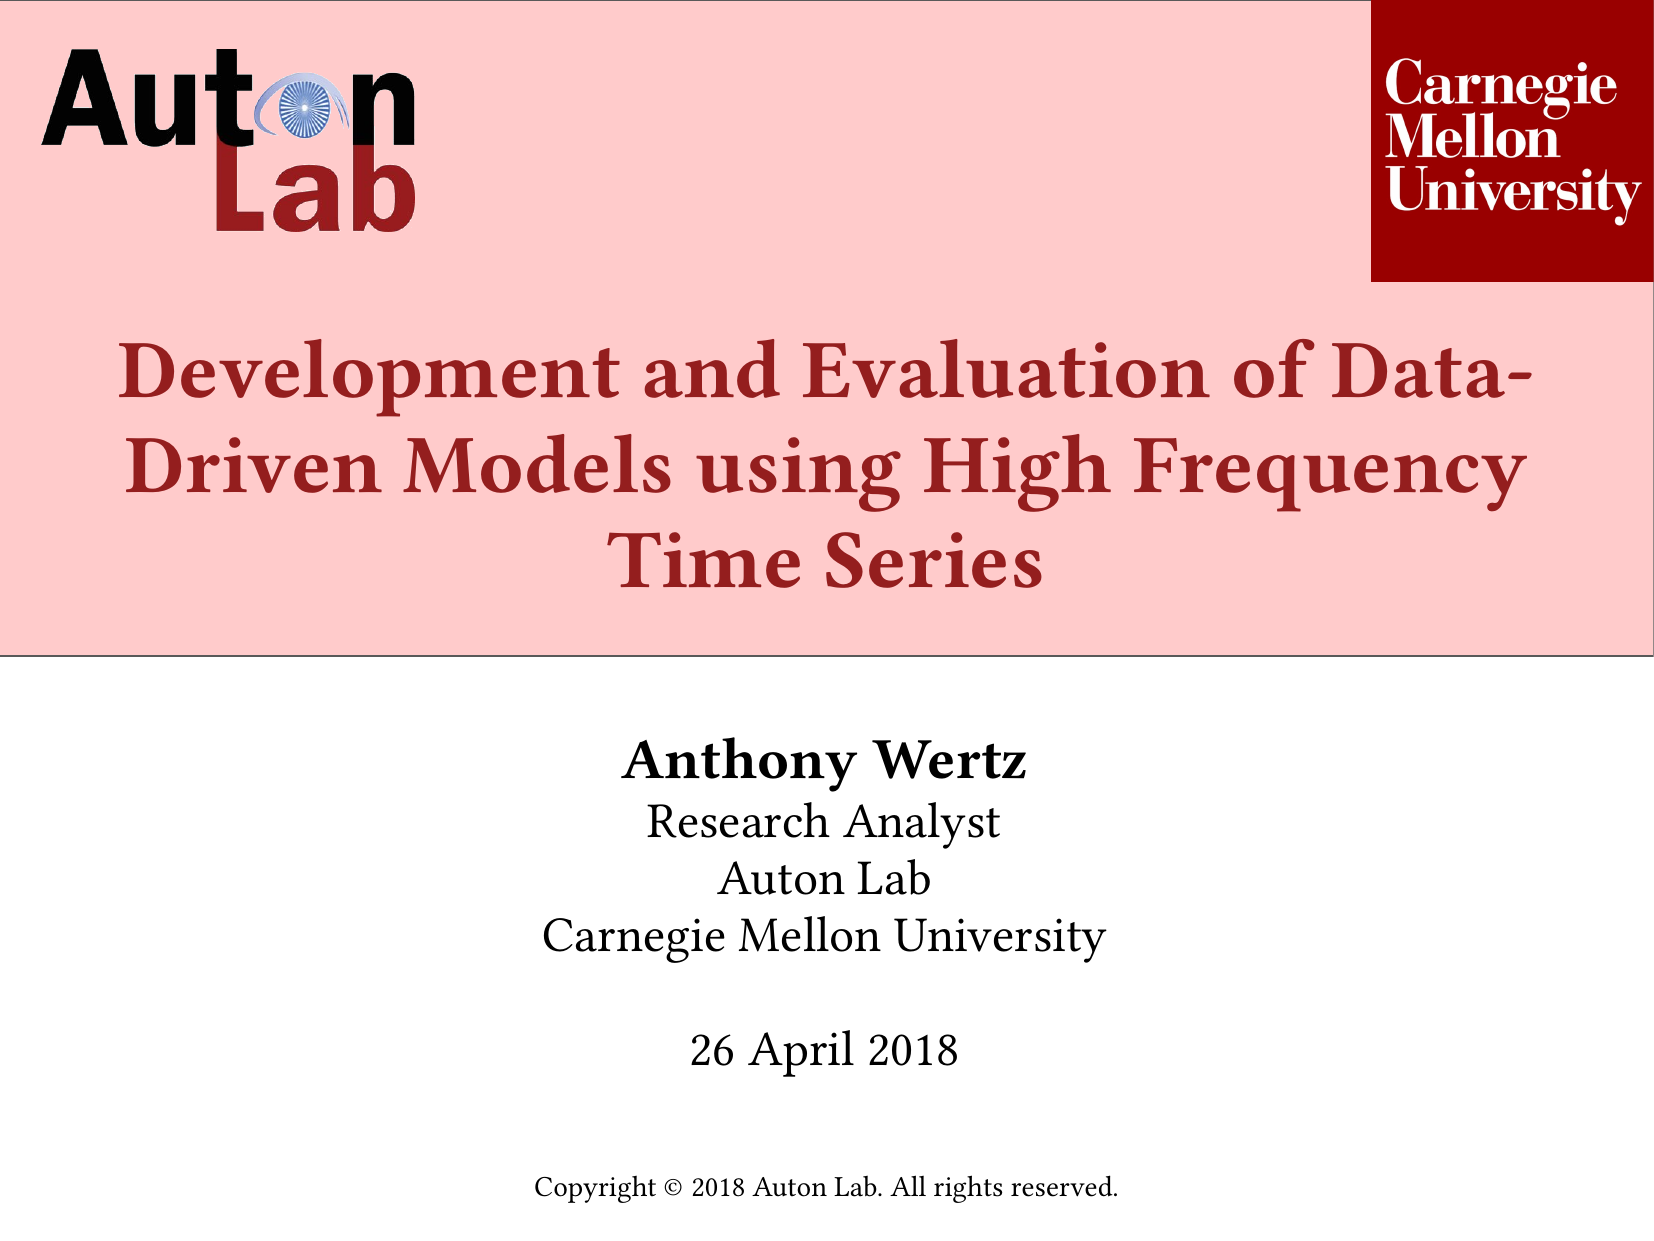

# Development and Evaluation of Data-Driven Models using High Frequency Time Series
Anthony Wertz
Research Analyst
Auton Lab
Carnegie Mellon University
26 April 2018